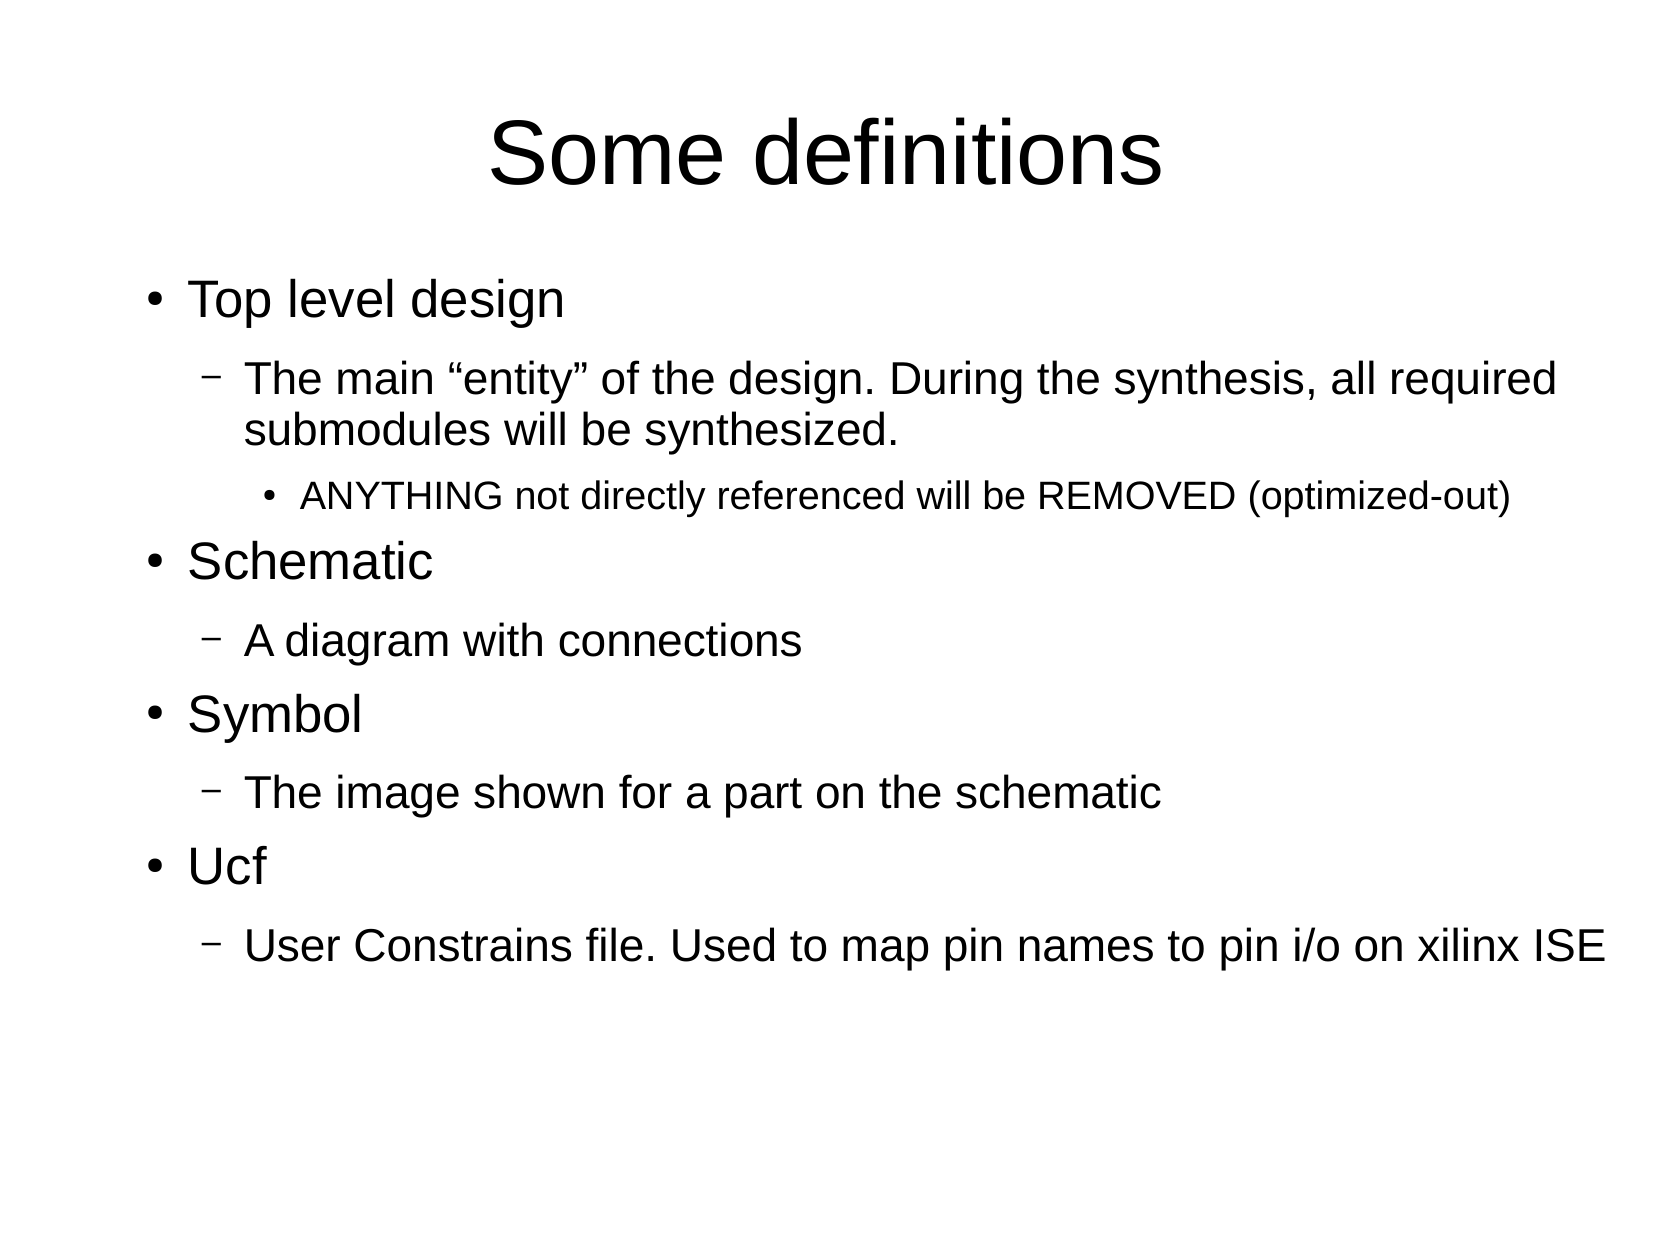

# Some definitions
Top level design
The main “entity” of the design. During the synthesis, all required submodules will be synthesized.
ANYTHING not directly referenced will be REMOVED (optimized-out)
Schematic
A diagram with connections
Symbol
The image shown for a part on the schematic
Ucf
User Constrains file. Used to map pin names to pin i/o on xilinx ISE